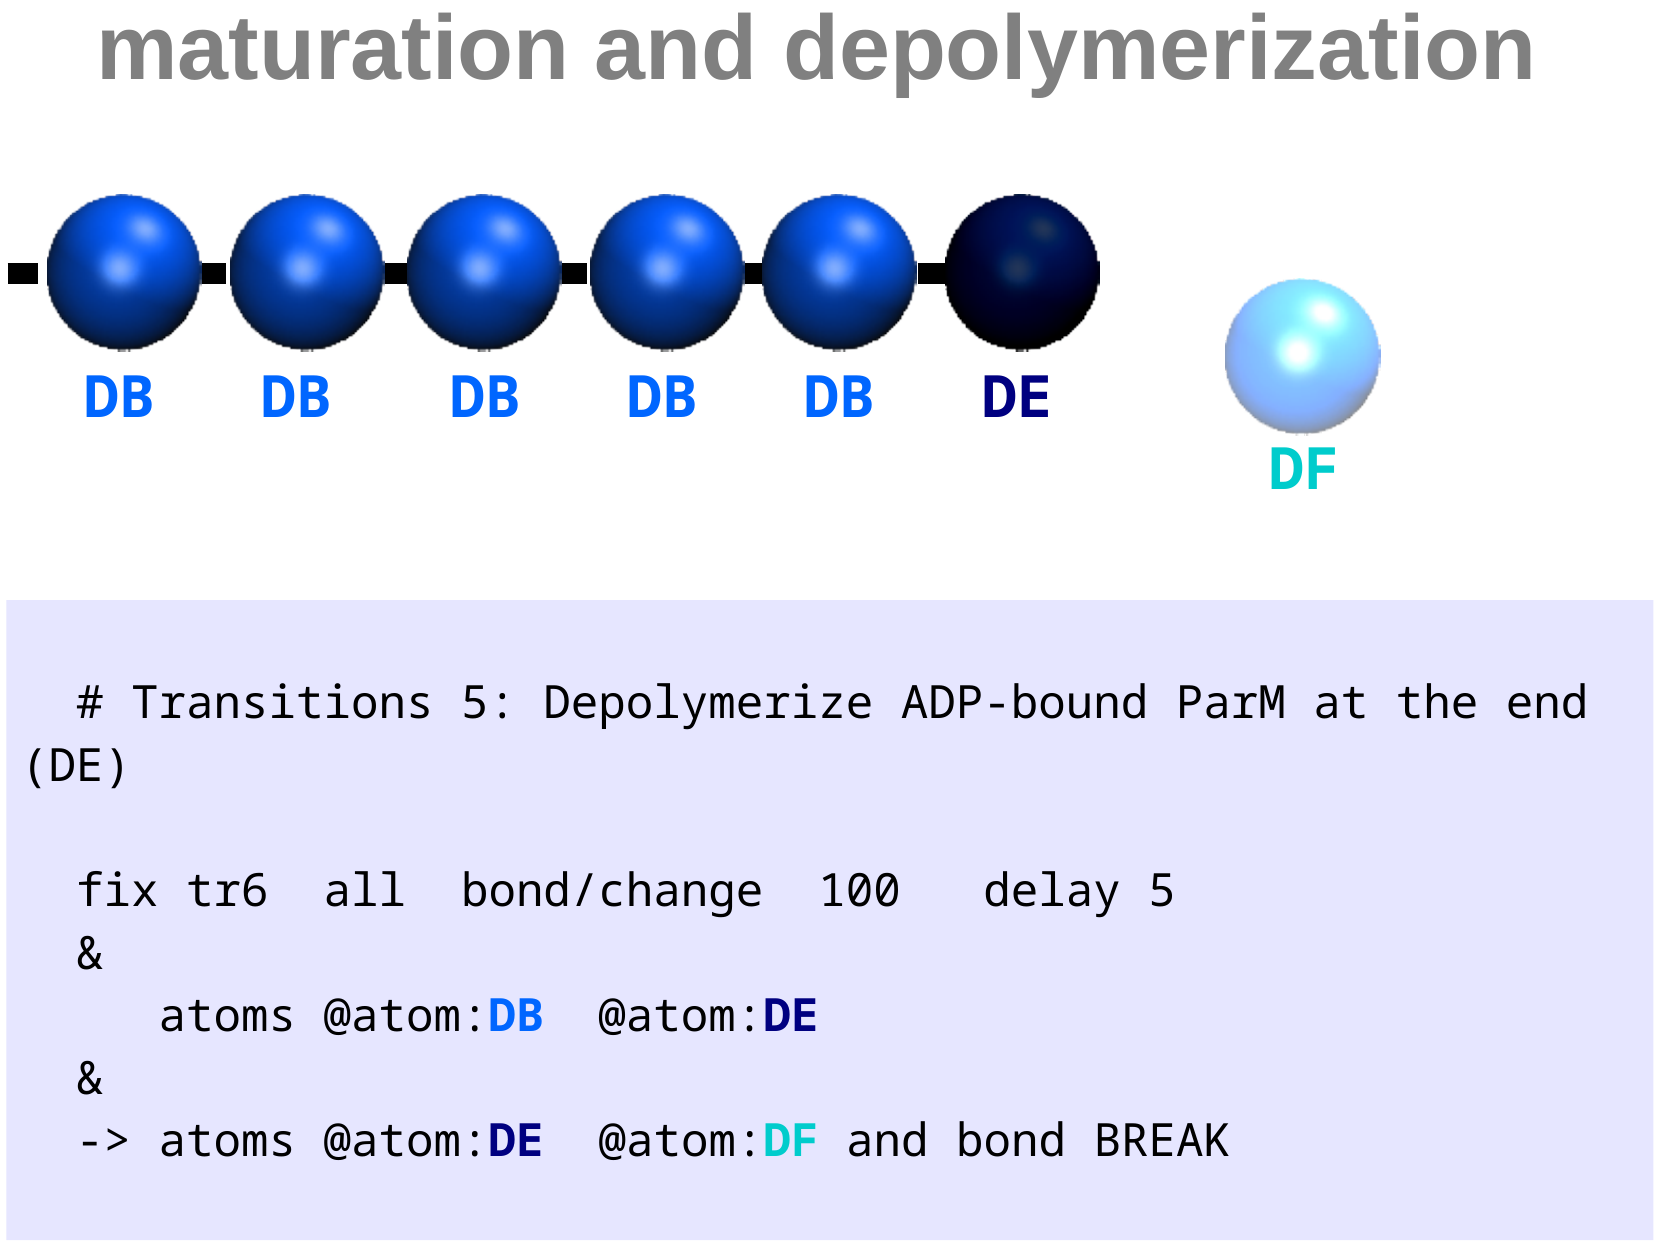

maturation and depolymerization
DB
DB
DE
DB
DB
DB
DF
 # Transitions 5: Depolymerize ADP-bound ParM at the end (DE)
 fix tr6 all bond/change 100 delay 5 &
 atoms @atom:DB @atom:DE &
 -> atoms @atom:DE @atom:DF and bond BREAK